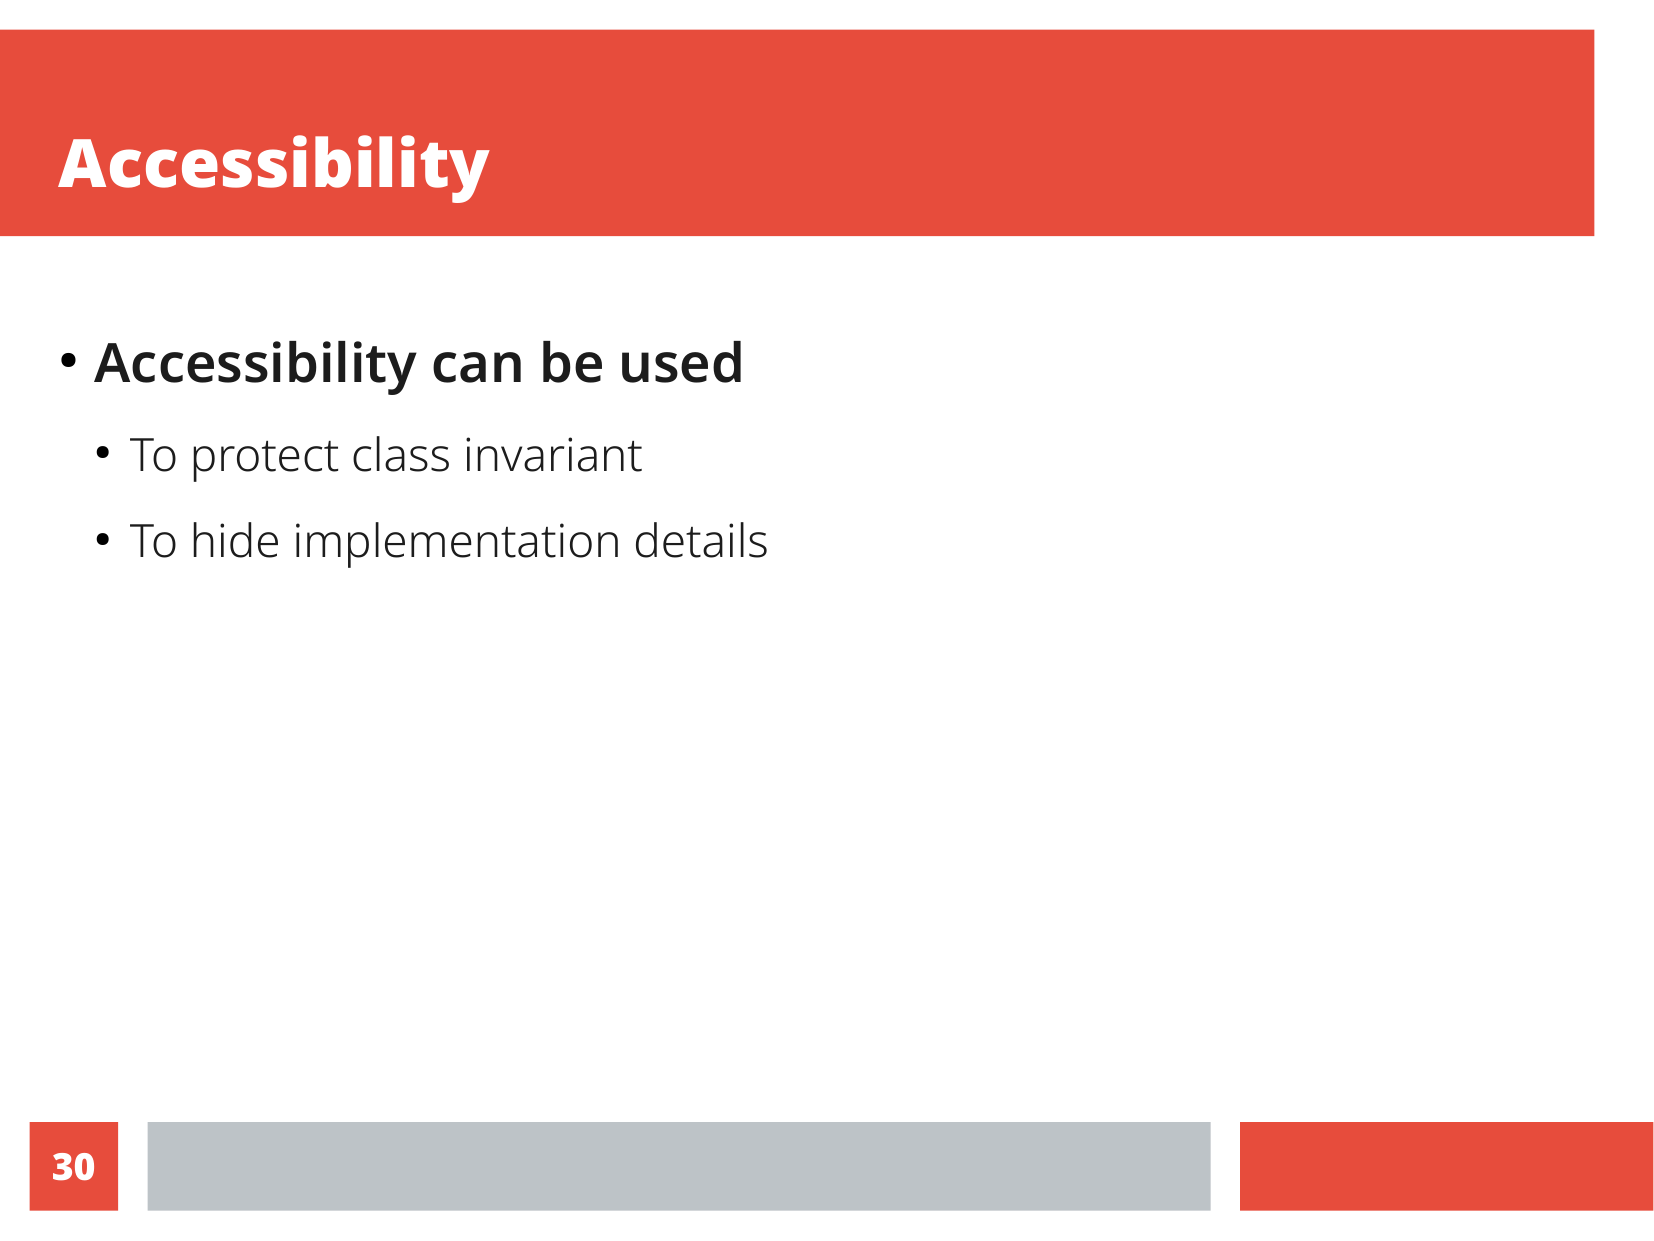

# Accessibility
Accessibility can be used
To protect class invariant
To hide implementation details
30